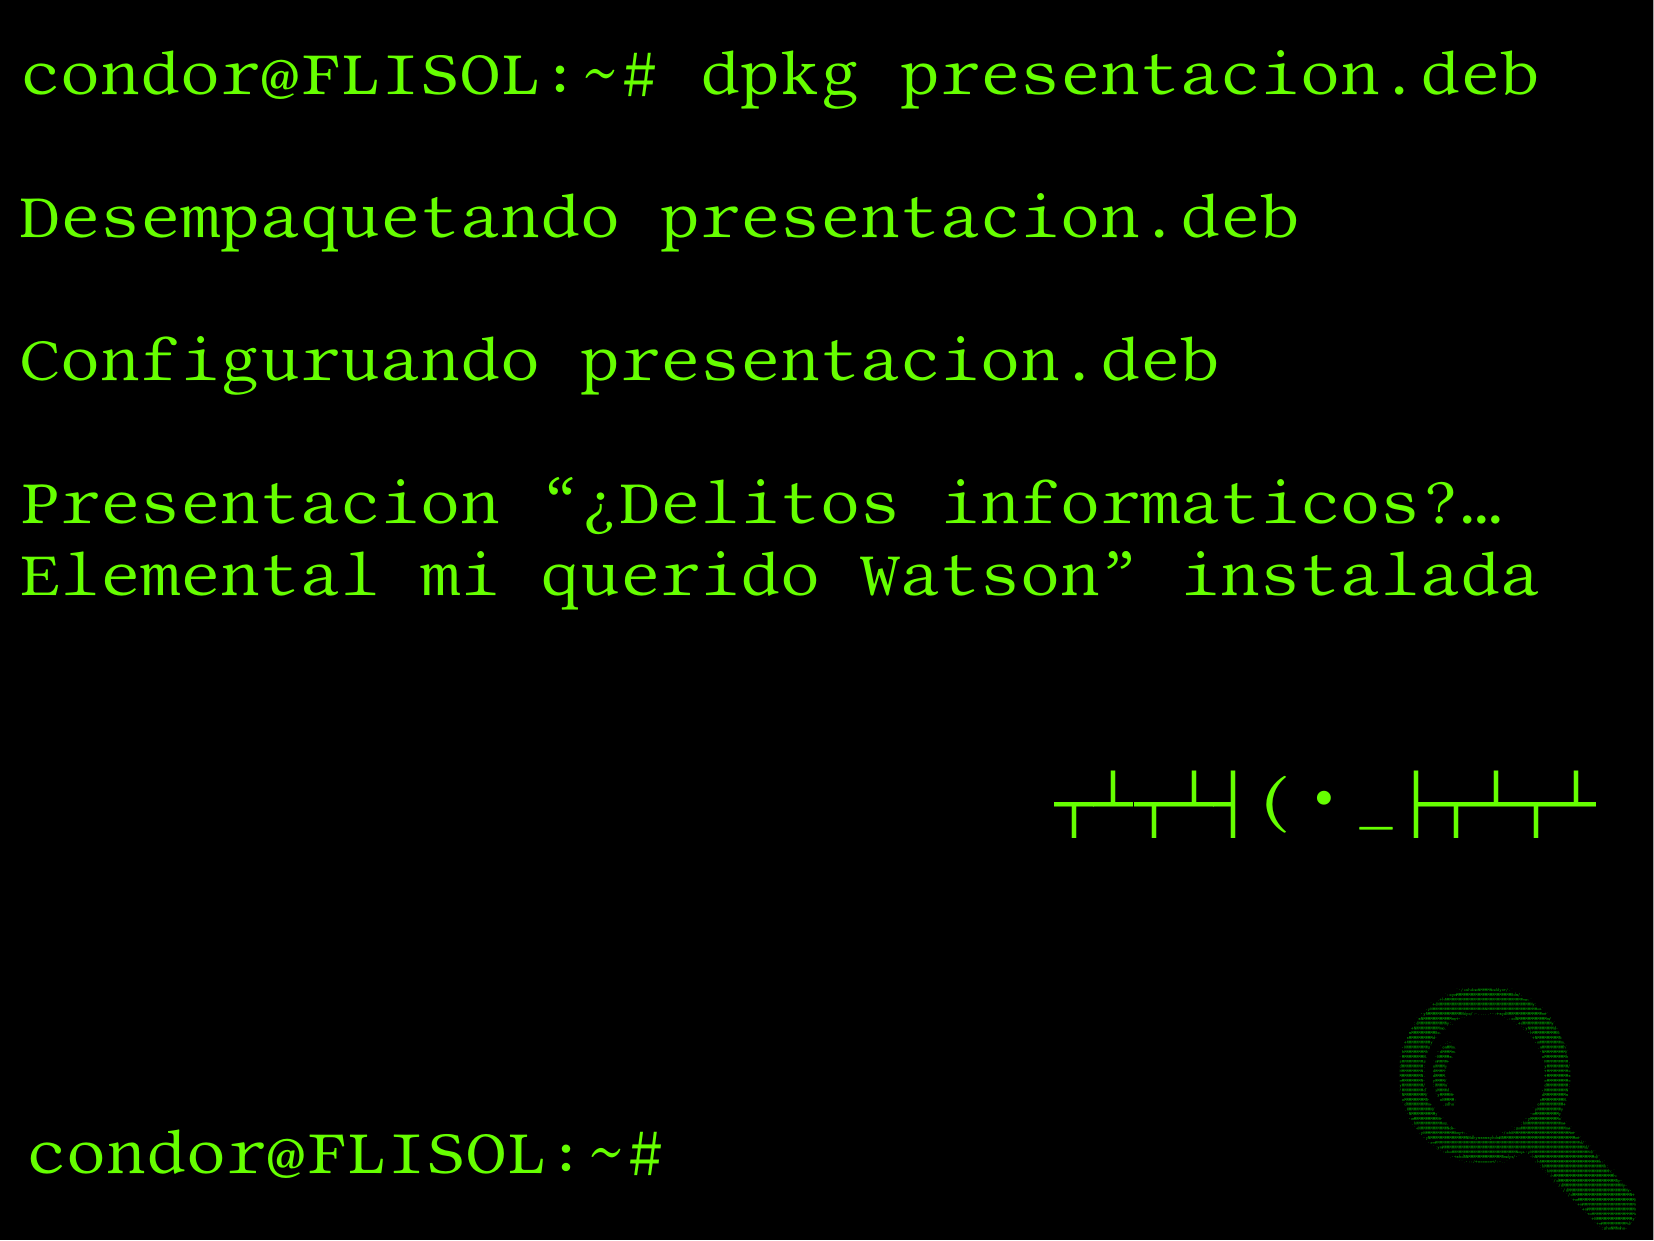

condor@FLISOL:~# dpkg presentacion.deb
Desempaquetando presentacion.deb
Configuruando presentacion.deb
Presentacion “¿Delitos informaticos?… Elemental mi querido Watson” instalada
														┬┴┬┴┤(･_├┬┴┬┴
condor@FLISOL:~#